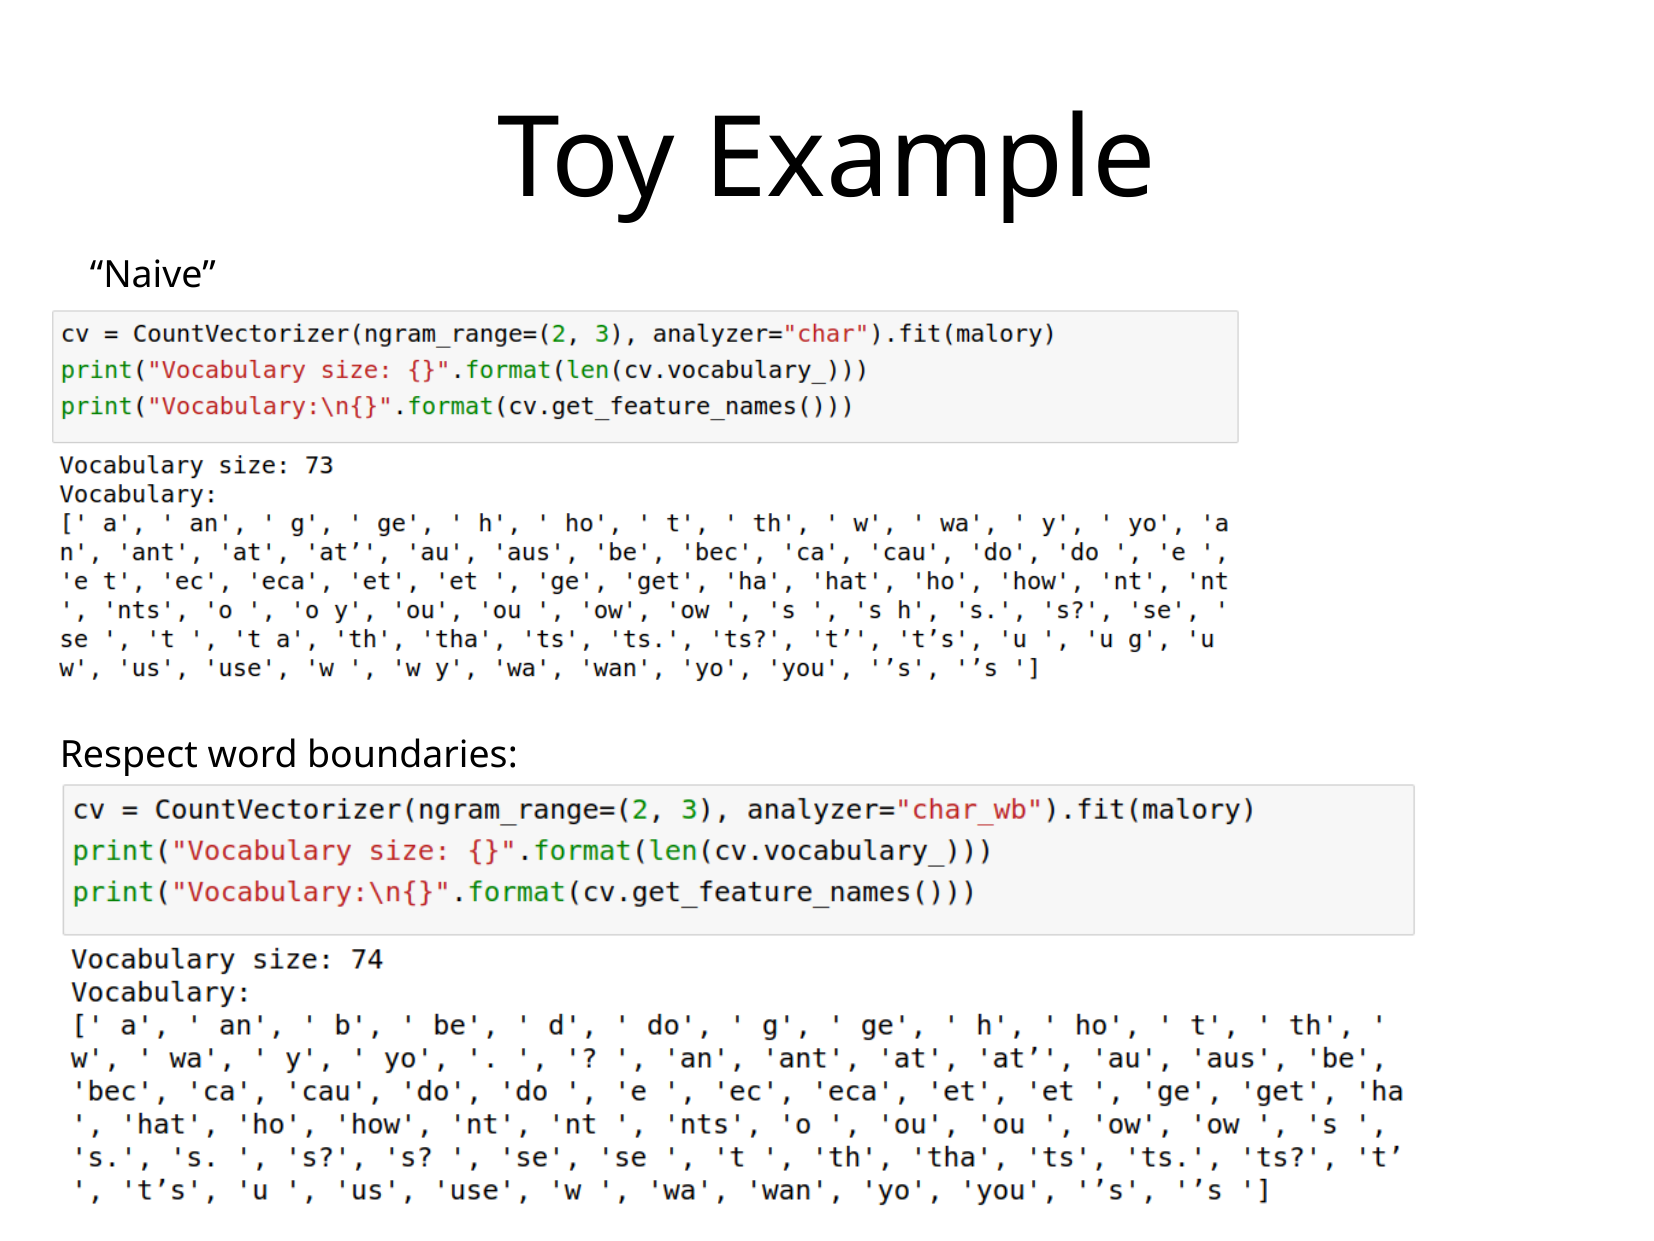

# Toy Example
“Naive”
Respect word boundaries: